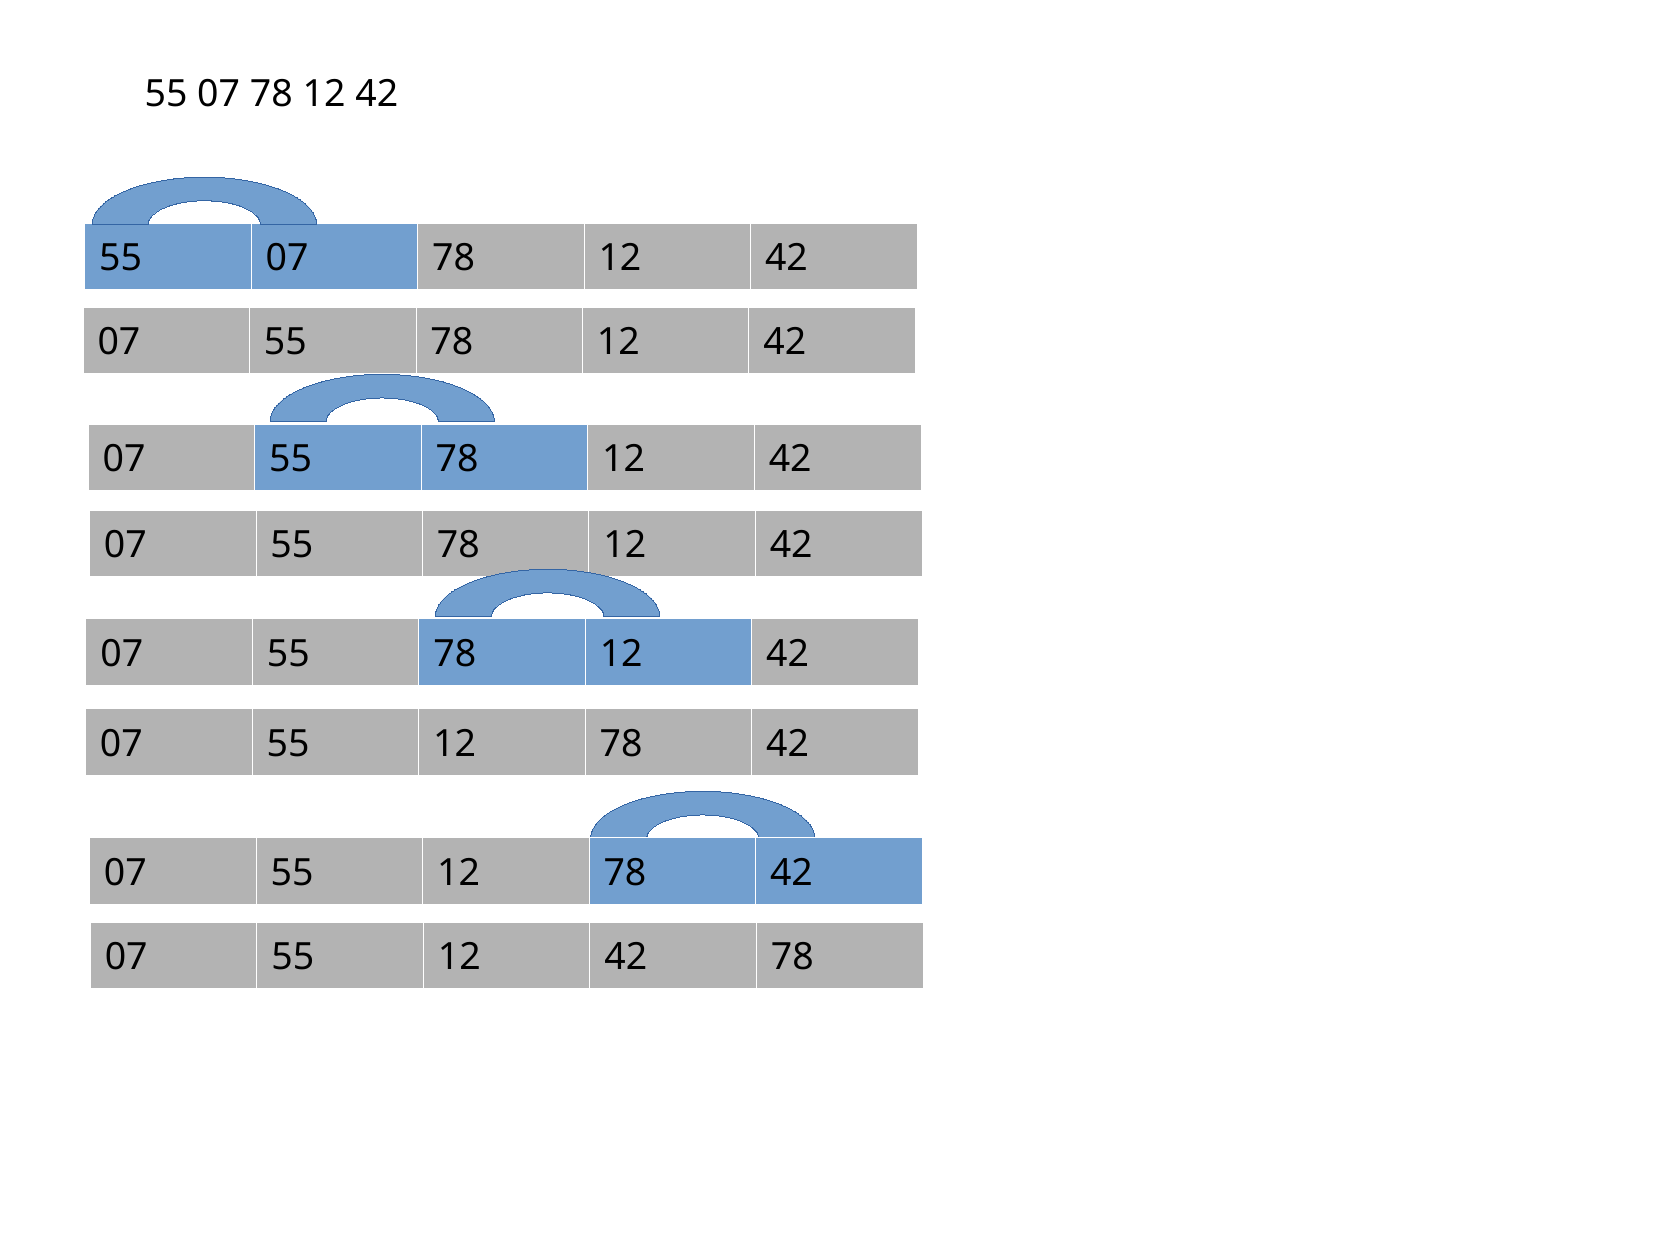

55 07 78 12 42
| 55 | 07 | 78 | 12 | 42 |
| --- | --- | --- | --- | --- |
| 07 | 55 | 78 | 12 | 42 |
| --- | --- | --- | --- | --- |
| 07 | 55 | 78 | 12 | 42 |
| --- | --- | --- | --- | --- |
| 07 | 55 | 78 | 12 | 42 |
| --- | --- | --- | --- | --- |
| 07 | 55 | 78 | 12 | 42 |
| --- | --- | --- | --- | --- |
| 07 | 55 | 12 | 78 | 42 |
| --- | --- | --- | --- | --- |
| 07 | 55 | 12 | 78 | 42 |
| --- | --- | --- | --- | --- |
| 07 | 55 | 12 | 78 | 42 |
| --- | --- | --- | --- | --- |
| 07 | 55 | 12 | 42 | 78 |
| --- | --- | --- | --- | --- |